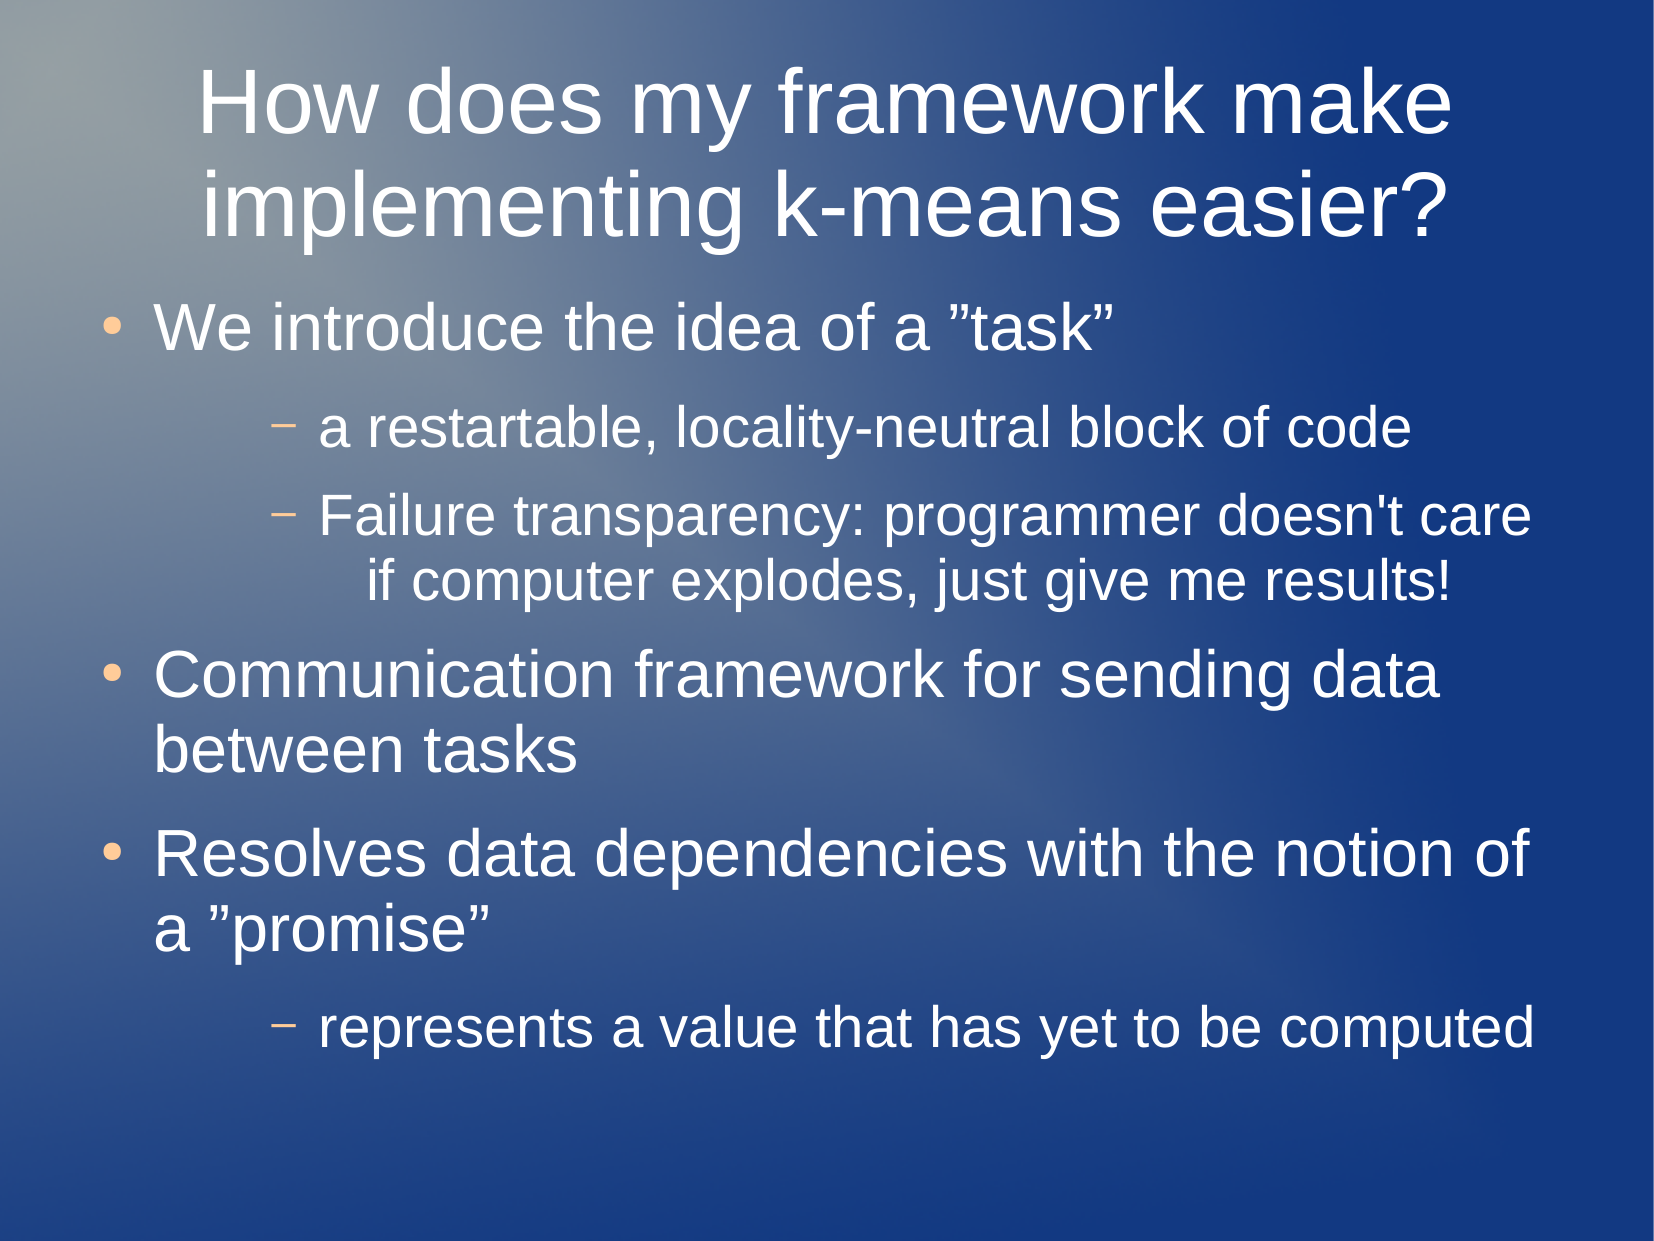

# How does my framework make implementing k-means easier?
We introduce the idea of a ”task”
a restartable, locality-neutral block of code
Failure transparency: programmer doesn't care if computer explodes, just give me results!
Communication framework for sending data between tasks
Resolves data dependencies with the notion of a ”promise”
represents a value that has yet to be computed